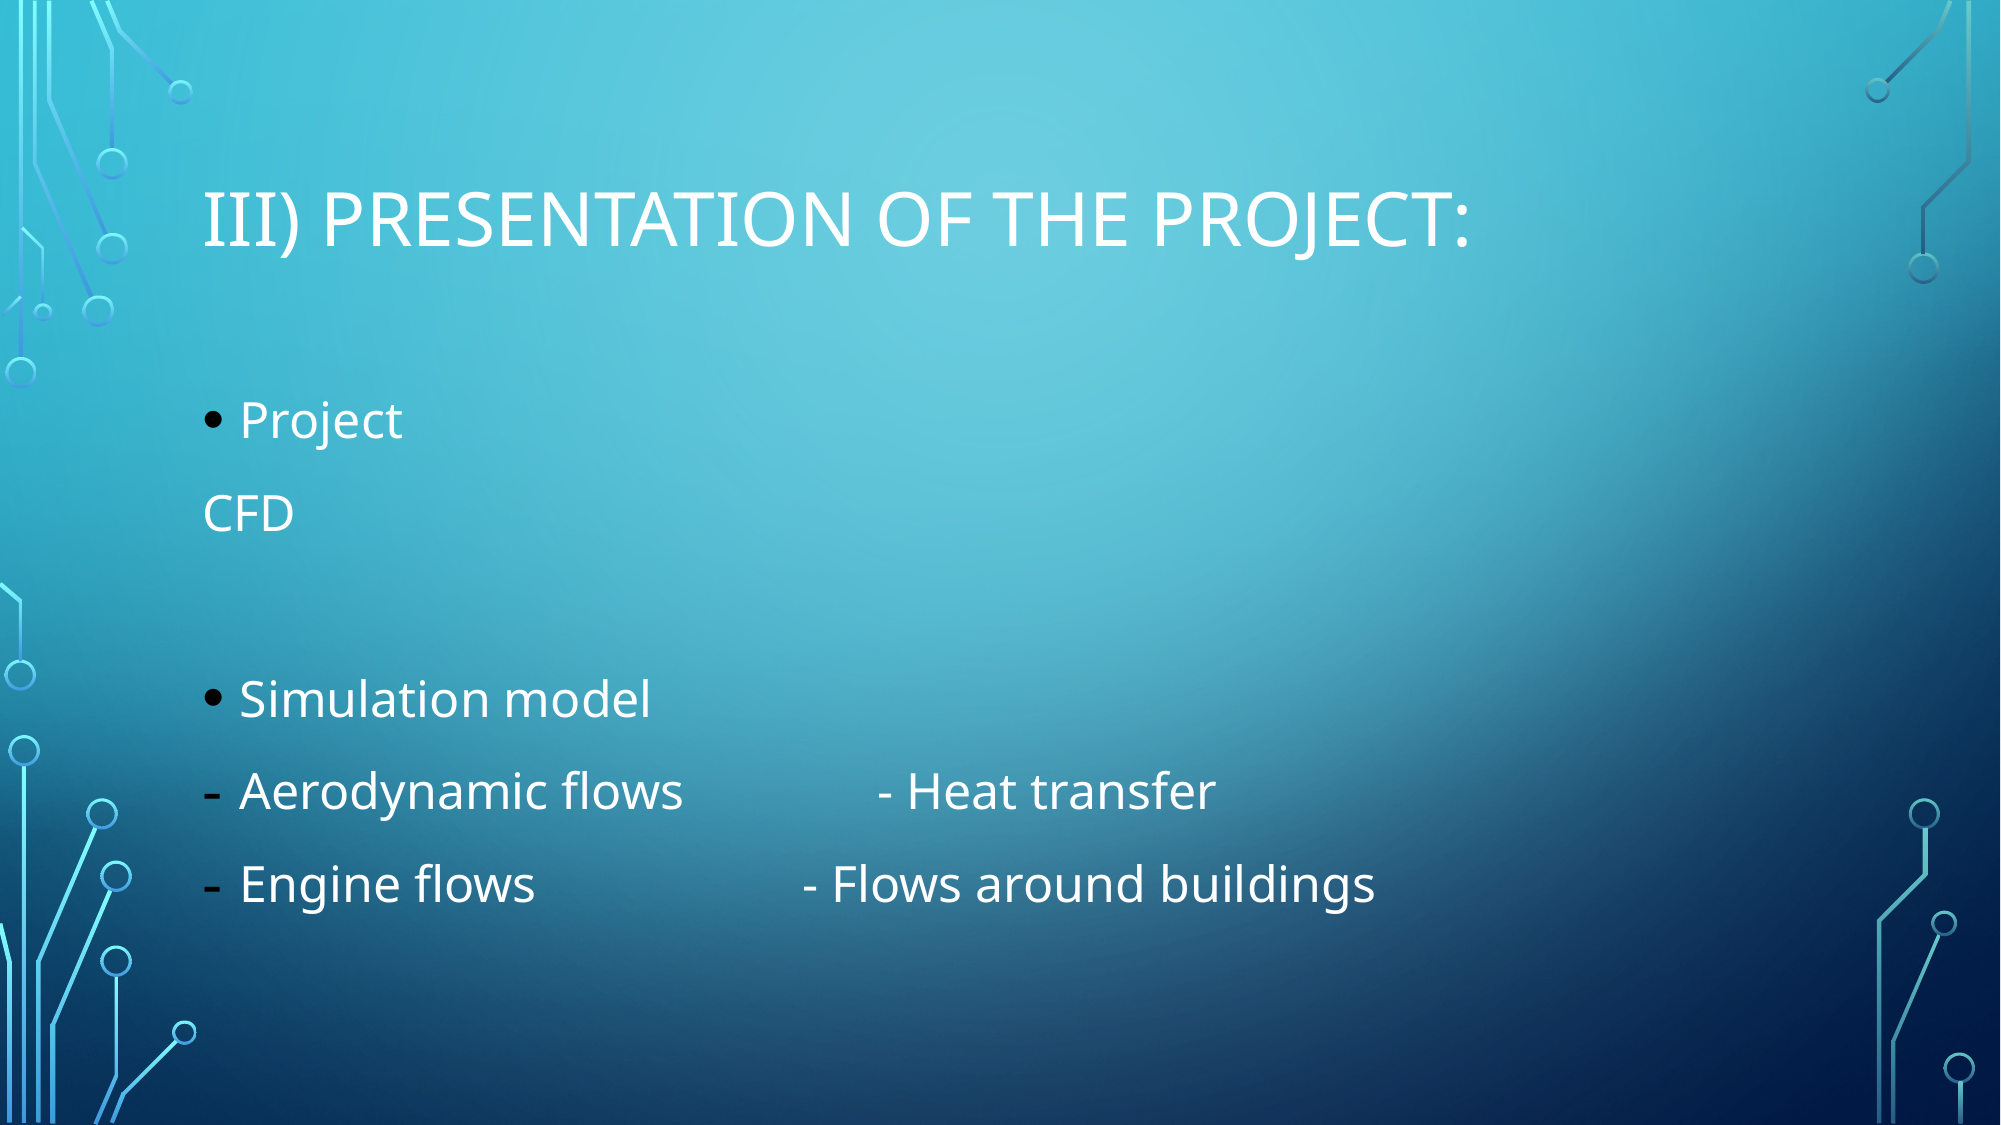

# III) Presentation of the project:
Project
CFD
Simulation model
Aerodynamic flows			- Heat transfer
Engine flows				- Flows around buildings